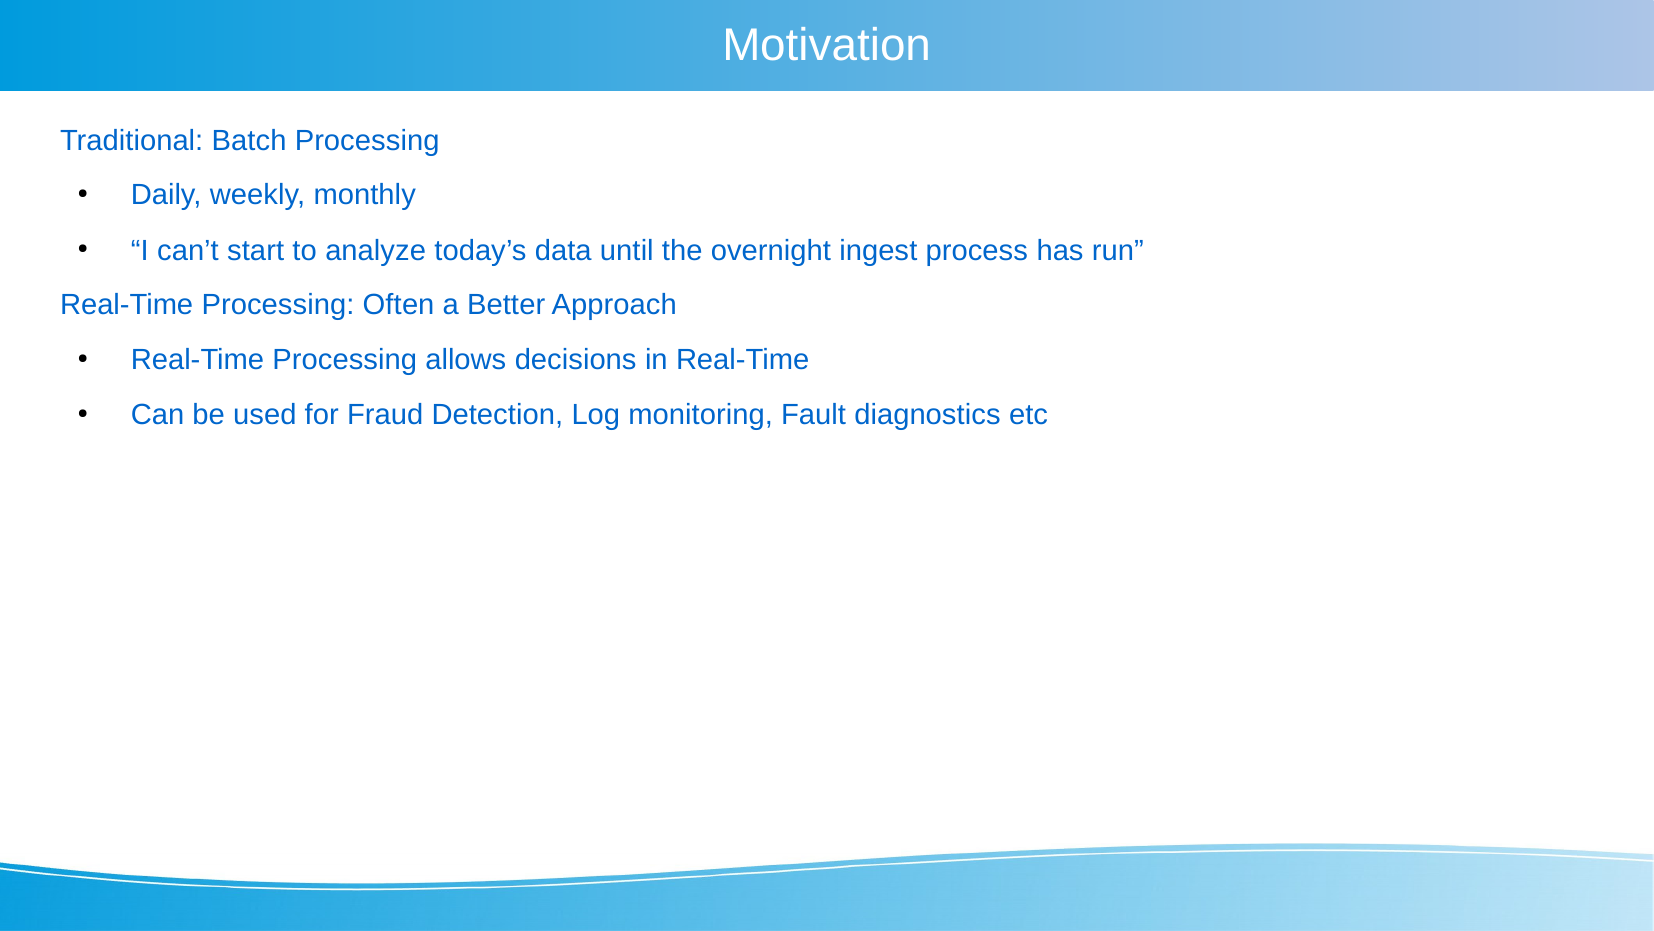

# Motivation
Traditional: Batch Processing
Daily, weekly, monthly
“I can’t start to analyze today’s data until the overnight ingest process has run”
Real-Time Processing: Often a Better Approach
Real-Time Processing allows decisions in Real-Time
Can be used for Fraud Detection, Log monitoring, Fault diagnostics etc